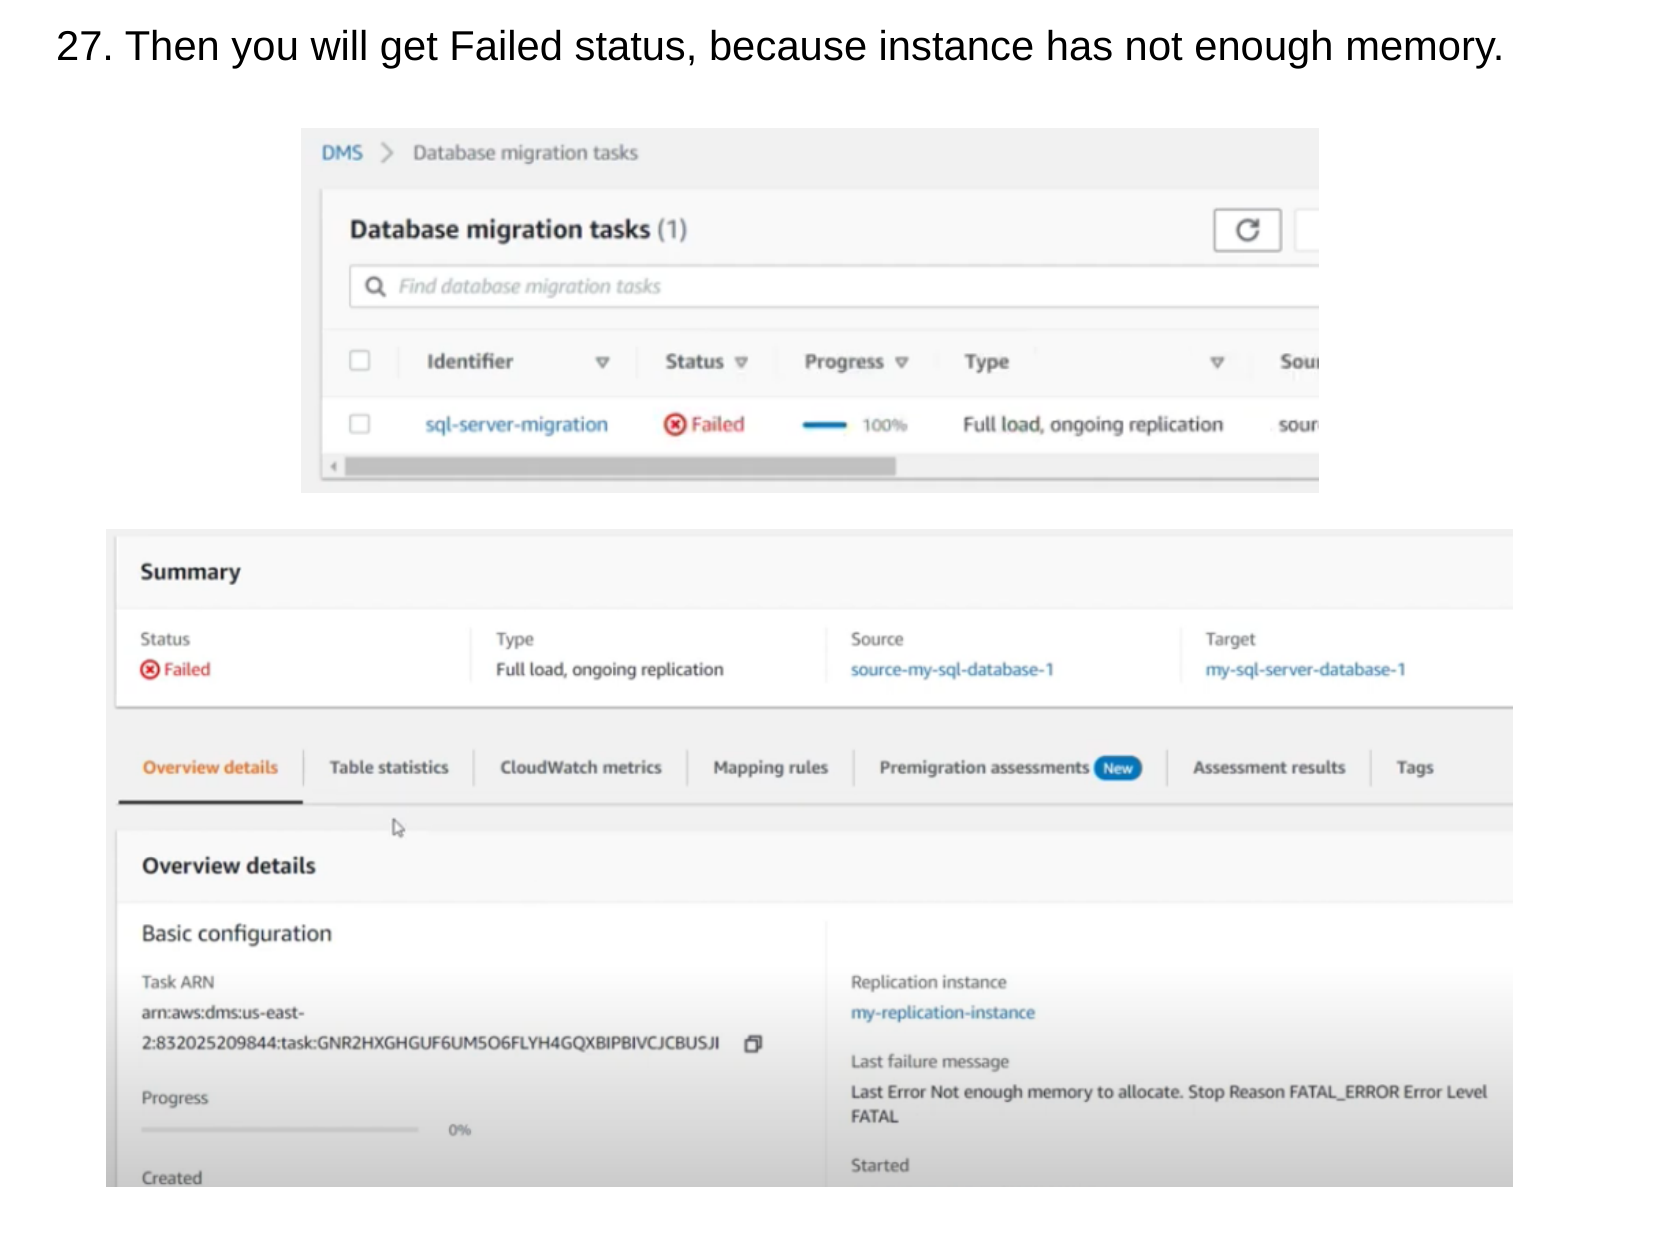

27. Then you will get Failed status, because instance has not enough memory.